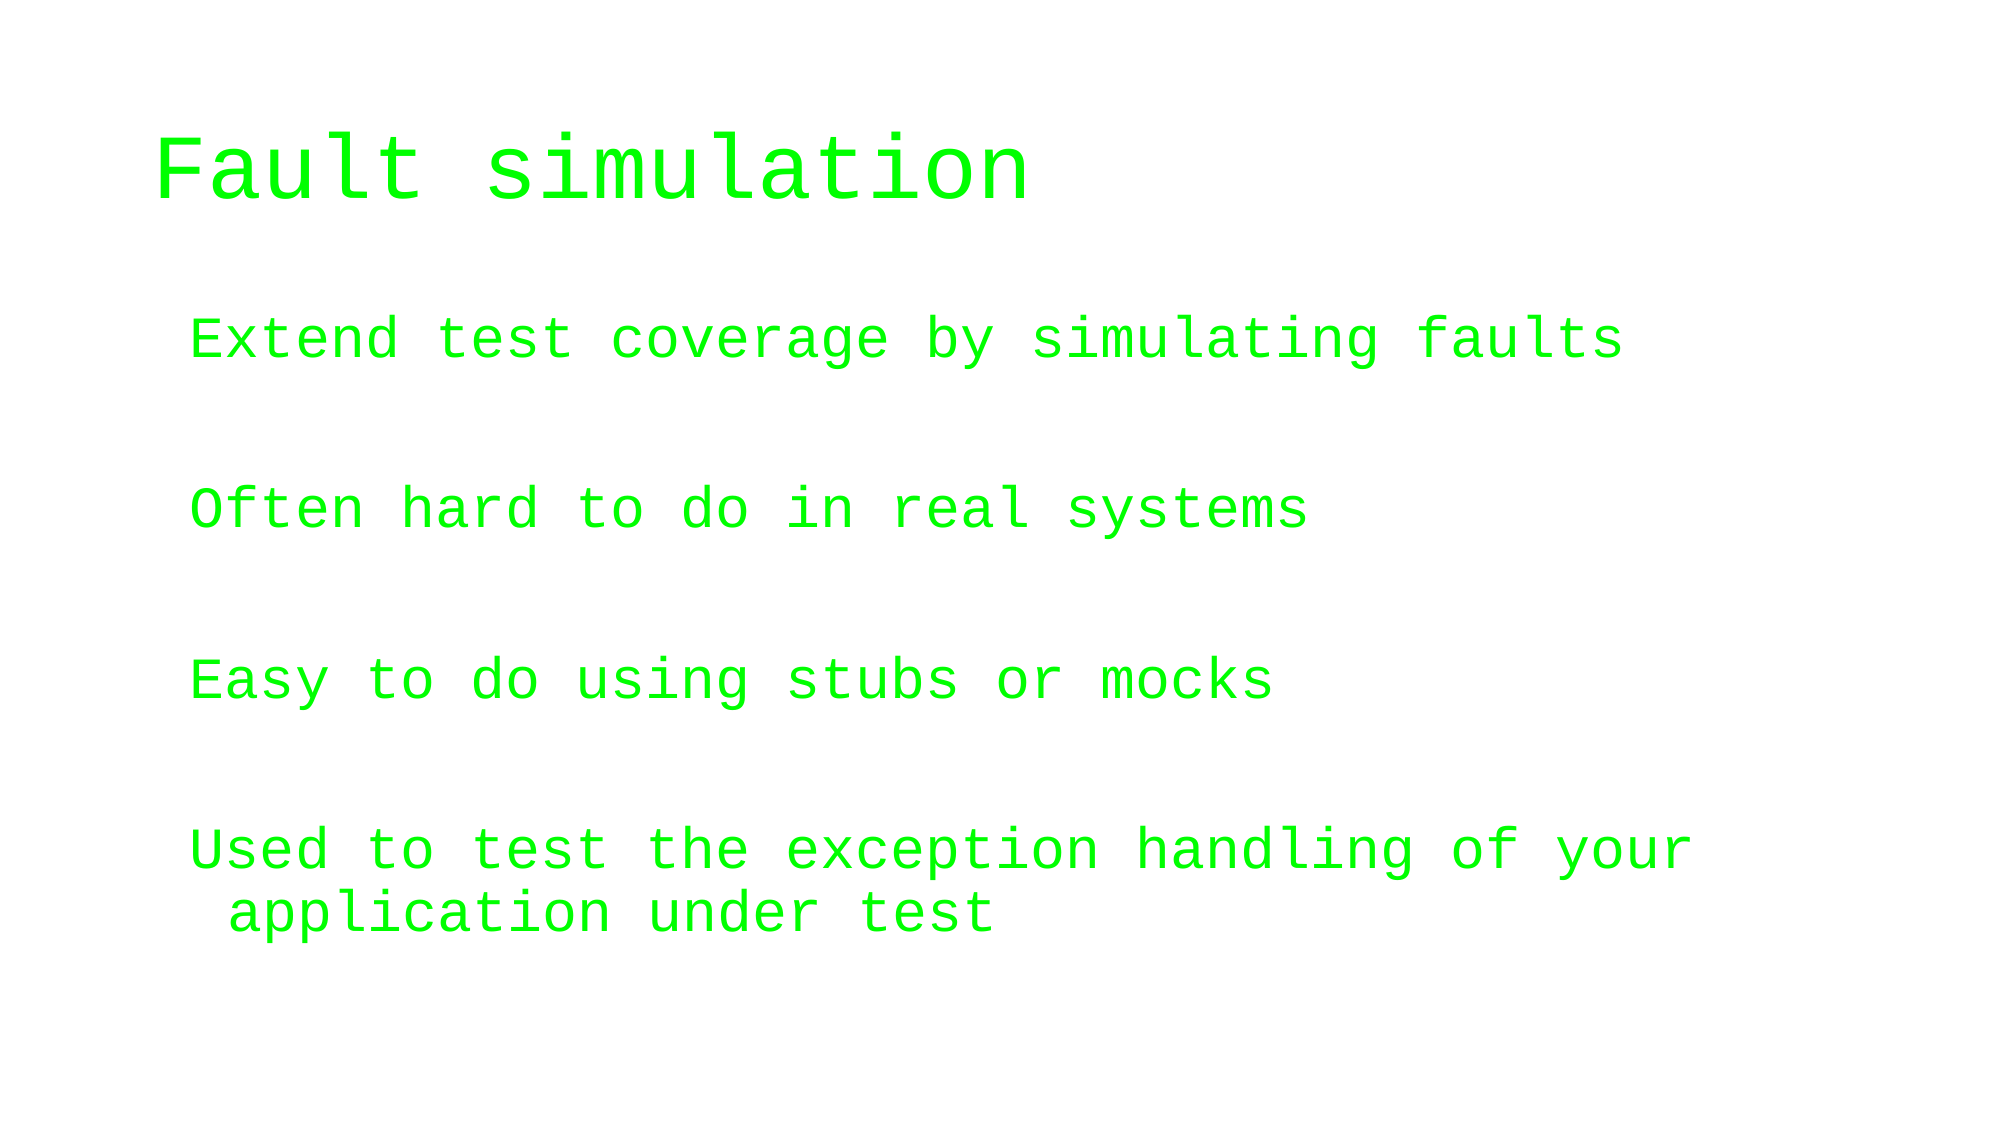

# Fault simulation
Extend test coverage by simulating faults
Often hard to do in real systems
Easy to do using stubs or mocks
Used to test the exception handling of your application under test